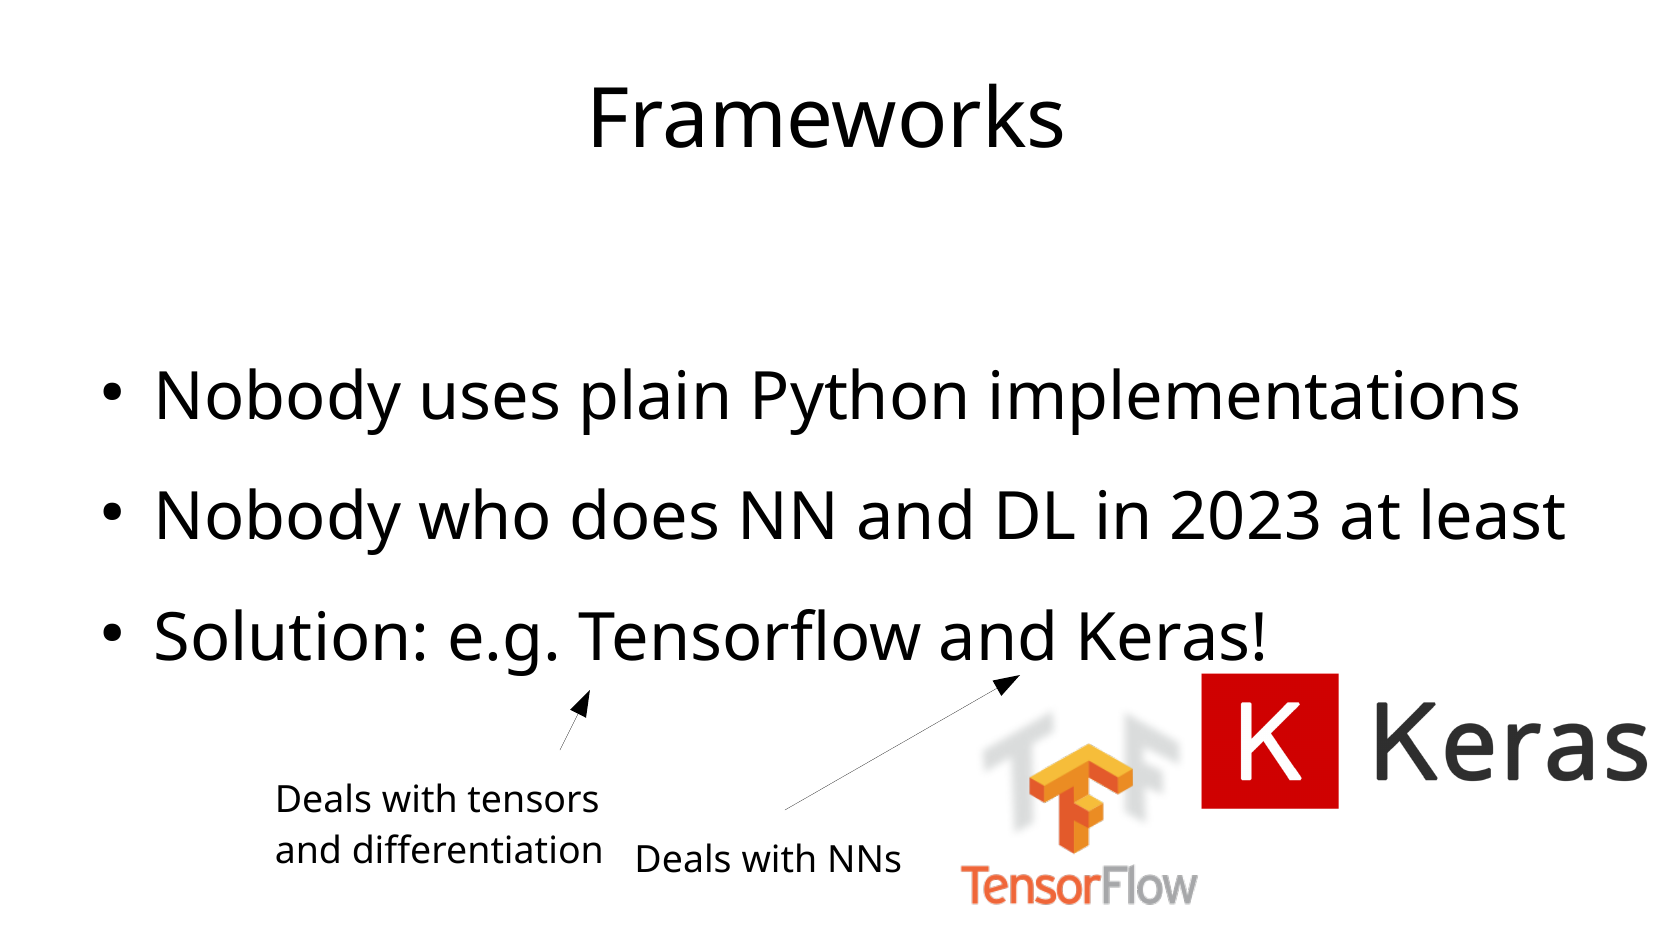

# Frameworks
Nobody uses plain Python implementations
Nobody who does NN and DL in 2023 at least
Solution: e.g. Tensorflow and Keras!
Deals with tensors
and differentiation
Deals with NNs